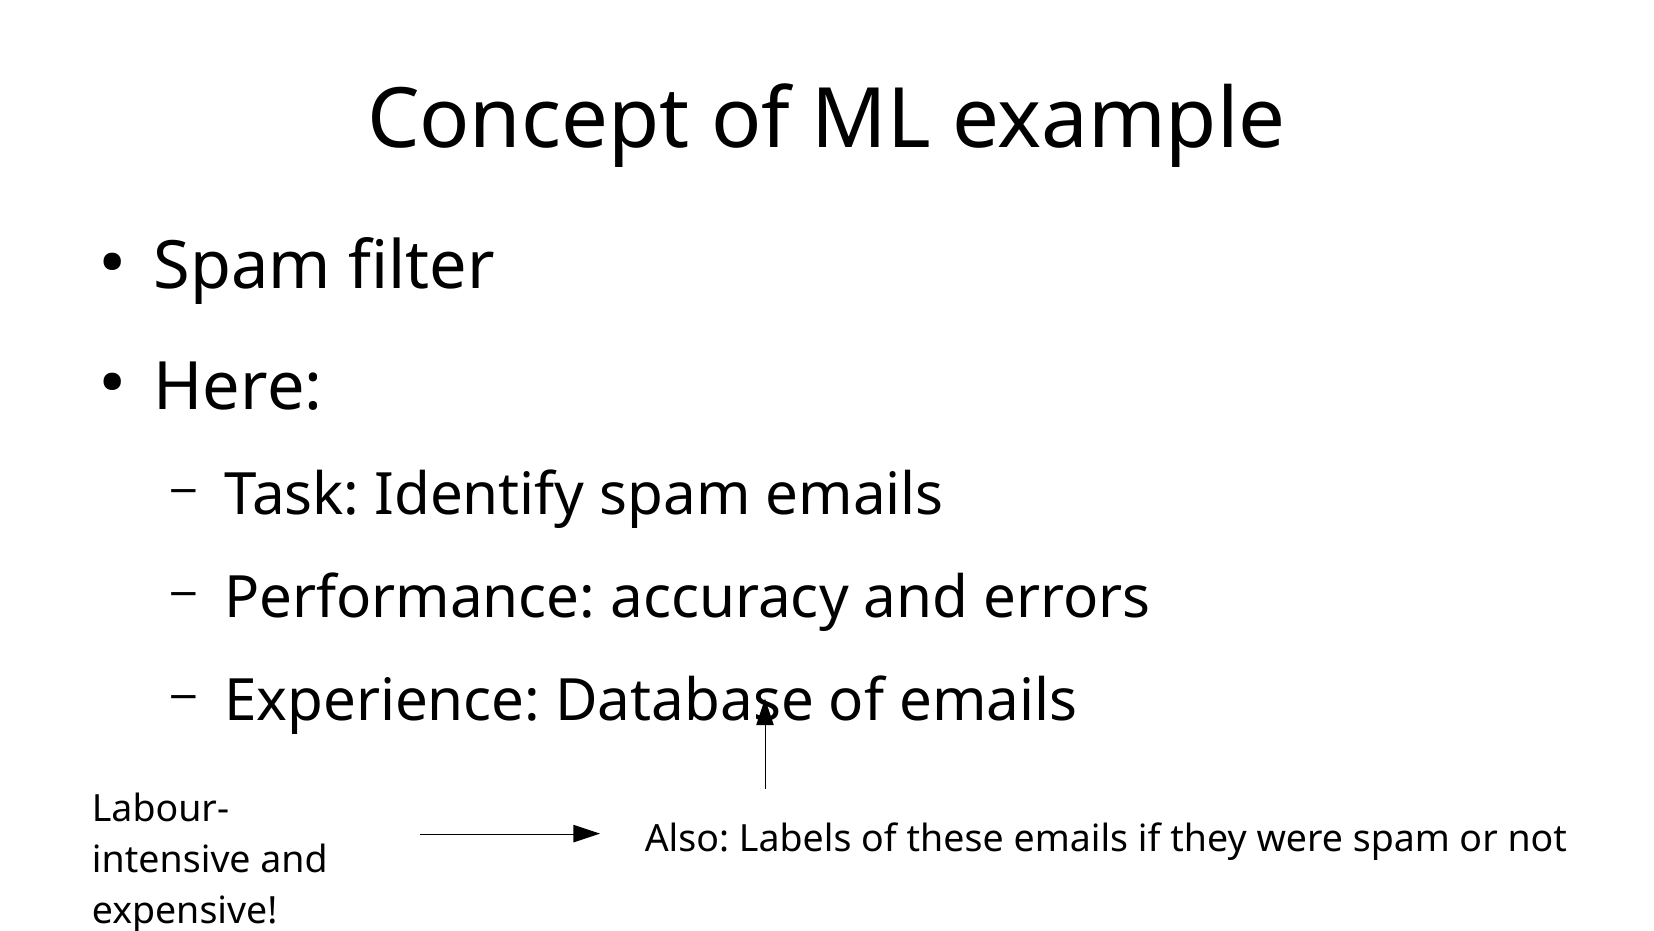

# Concept of ML example
Spam filter
Here:
Task: Identify spam emails
Performance: accuracy and errors
Experience: Database of emails
Labour-intensive and expensive!
Also: Labels of these emails if they were spam or not